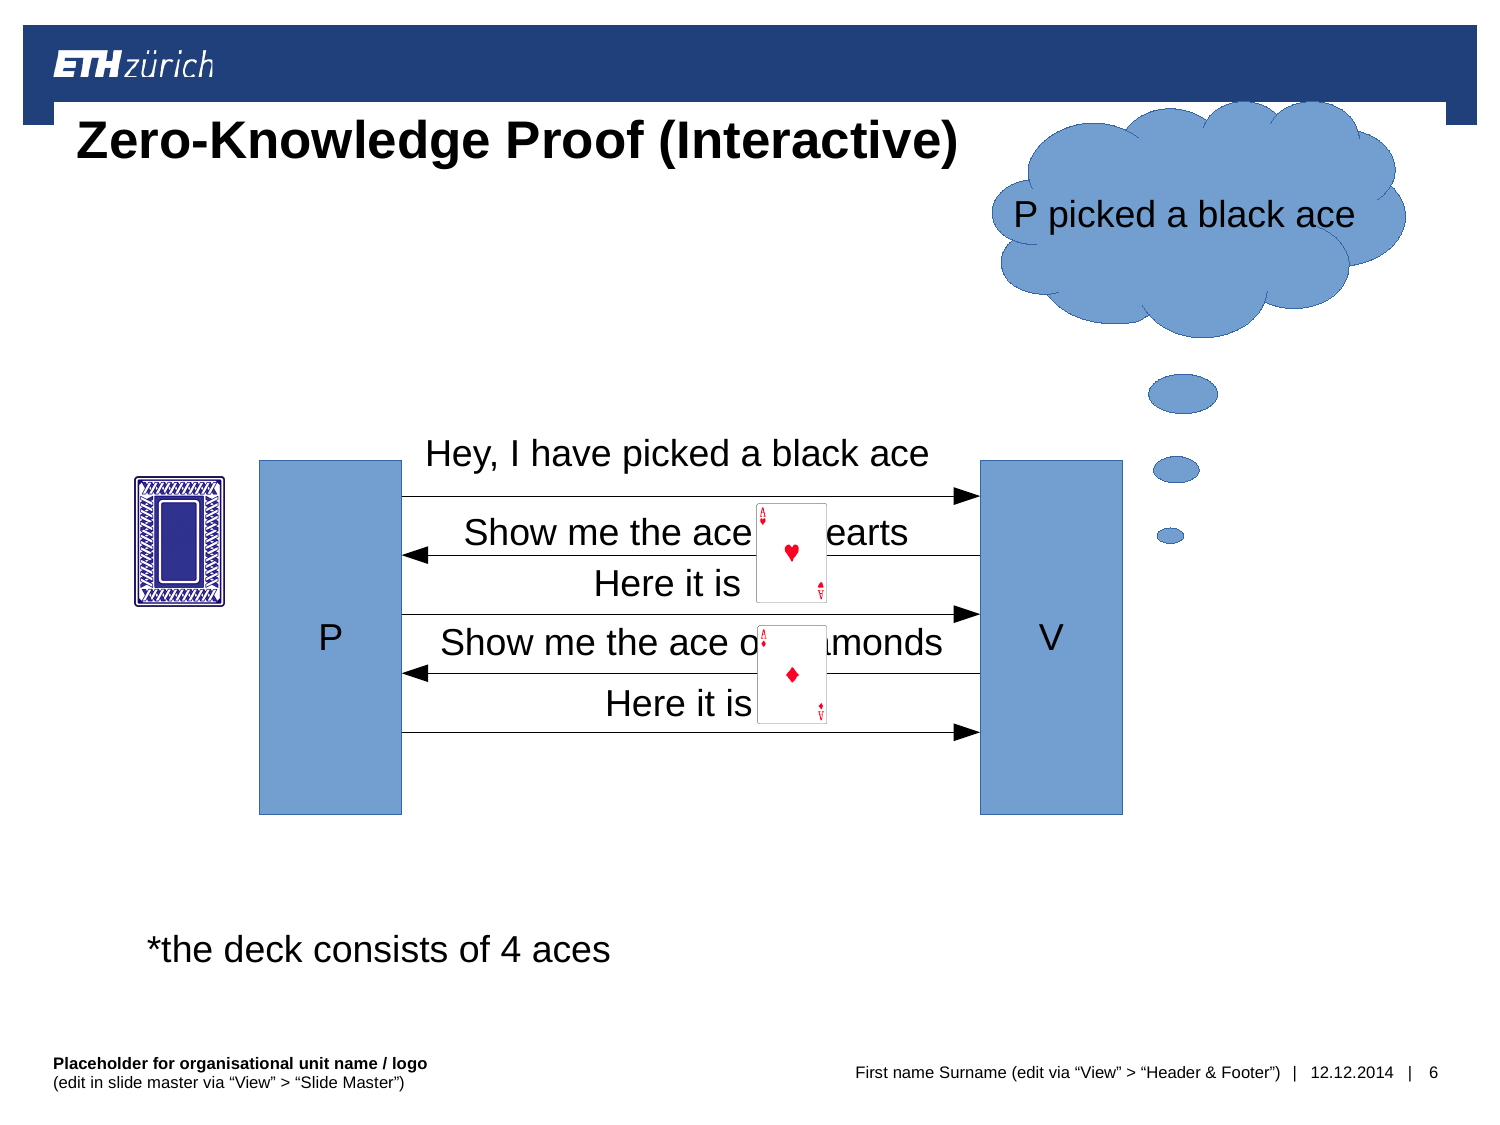

# Zero-Knowledge Proof (Interactive)
P picked a black ace
Hey, I have picked a black ace
P
V
Show me the ace of hearts
Here it is
Show me the ace of diamonds
Here it is
*the deck consists of 4 aces
First name Surname (edit via “View” > “Header & Footer”)
12.12.2014
6